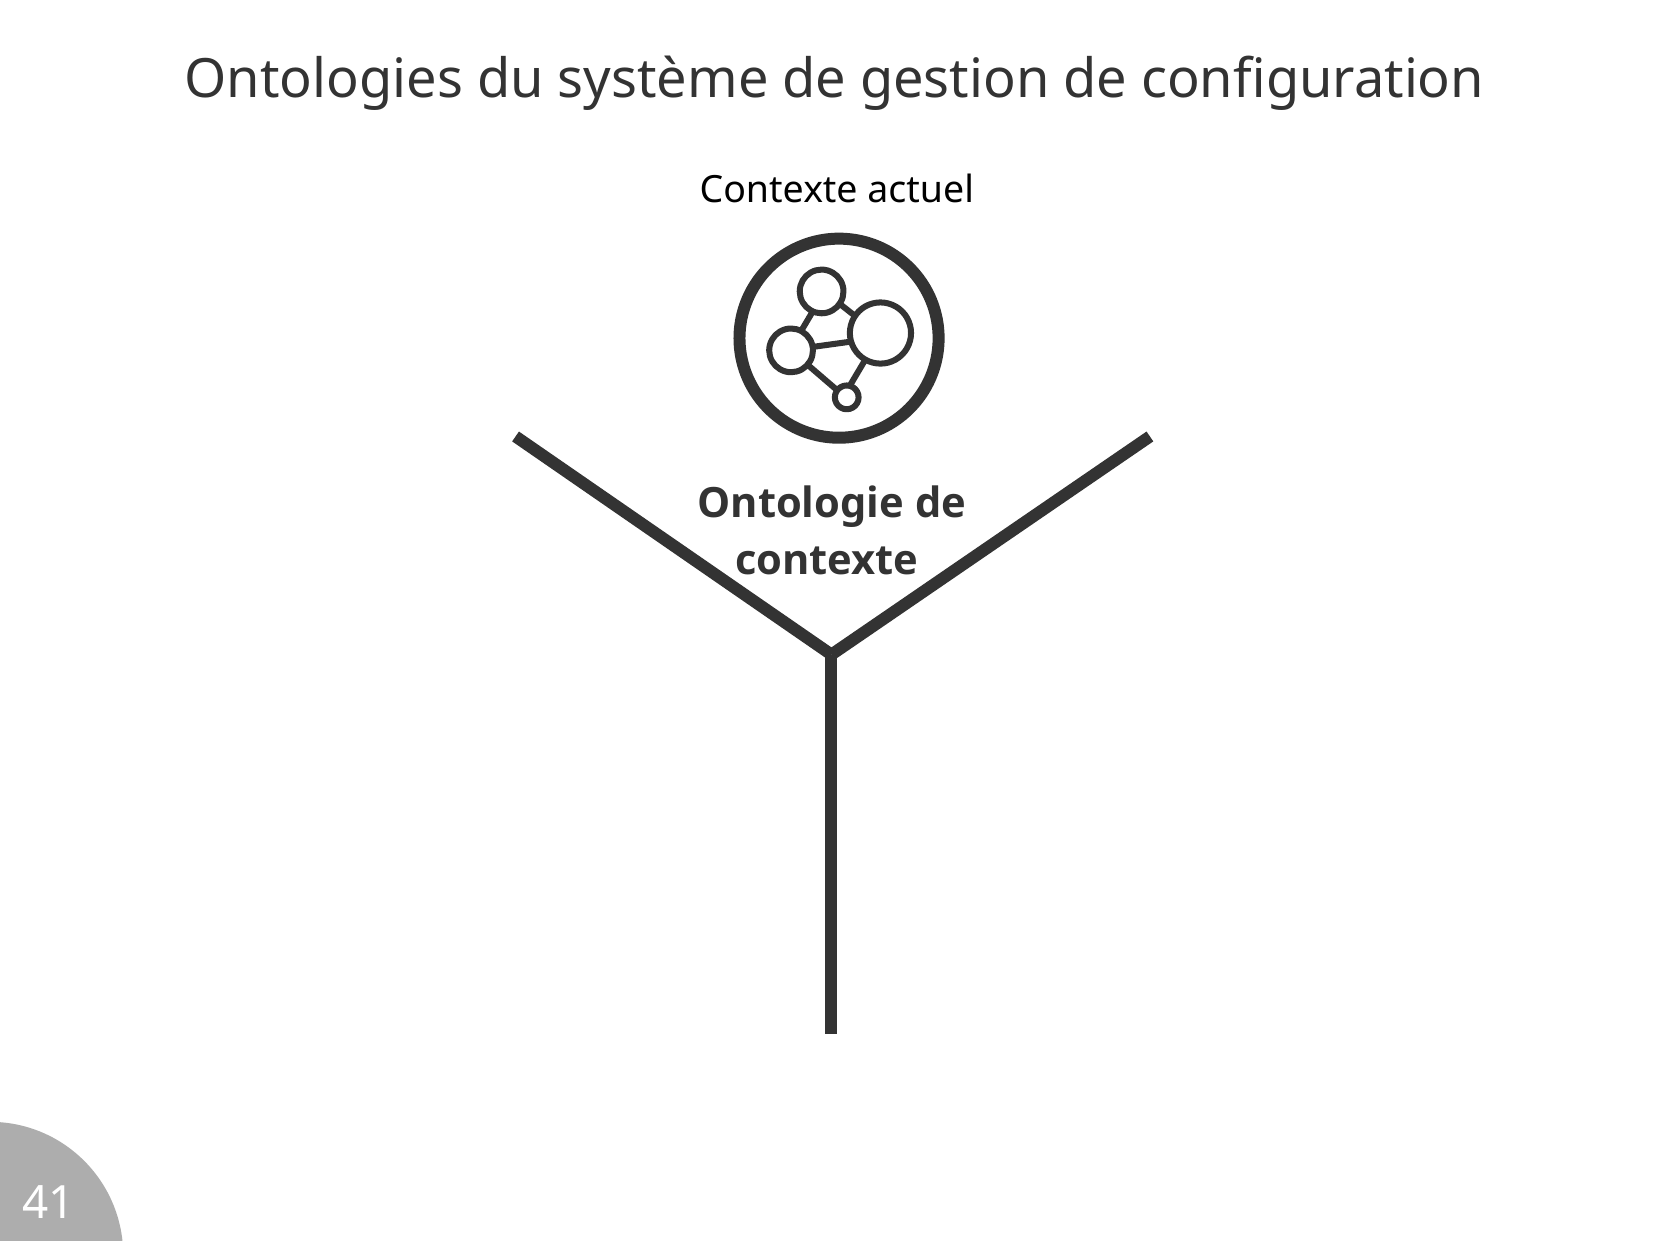

Ontologies du système de gestion de configuration
Contexte actuel
1
Ontologie de contexte
41